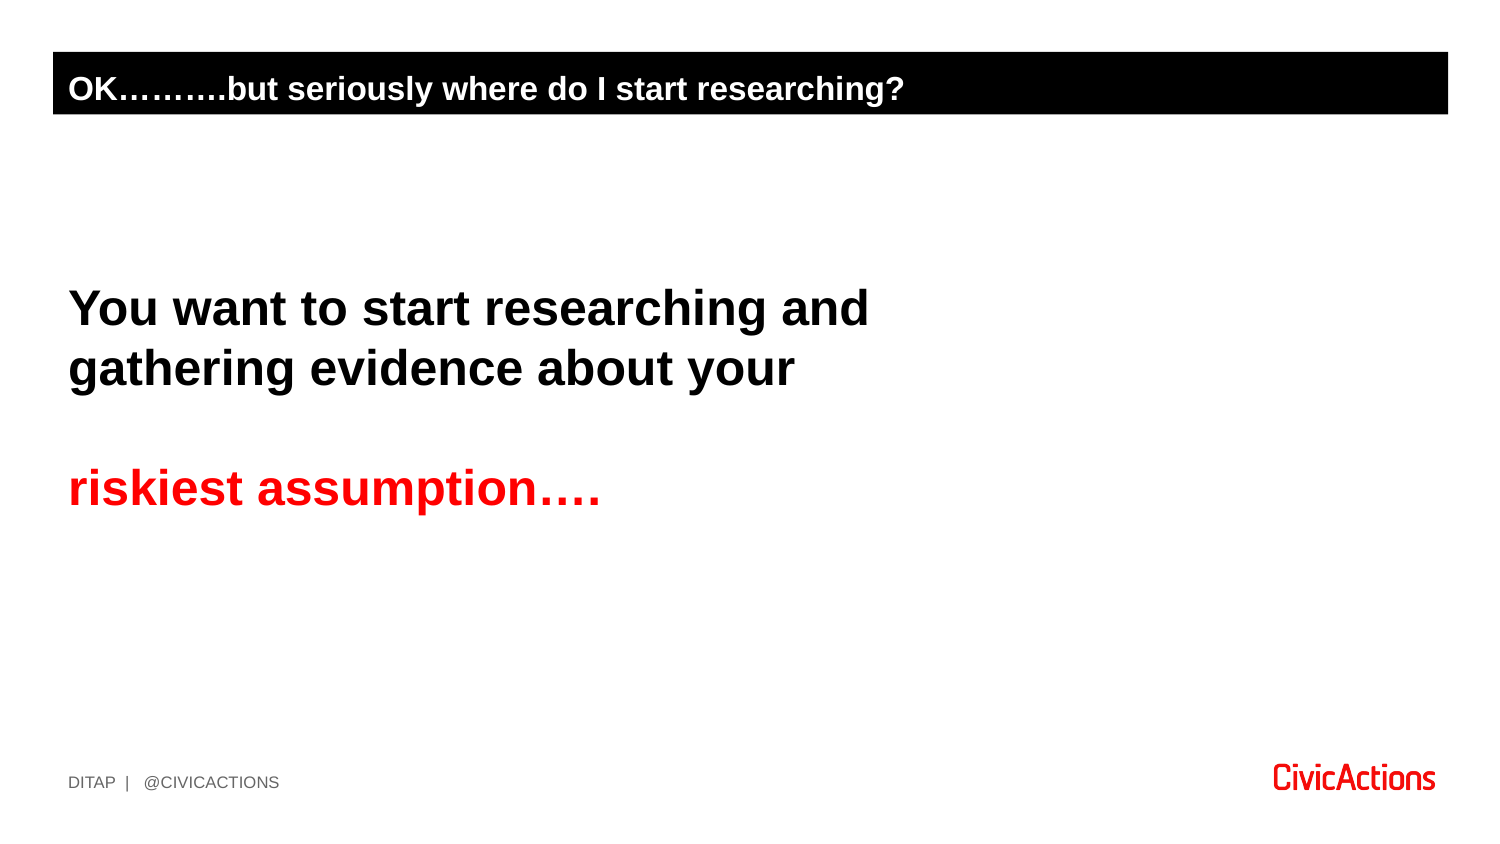

# OK……….but seriously where do I start researching?
You want to start researching and gathering evidence about your
riskiest assumption….